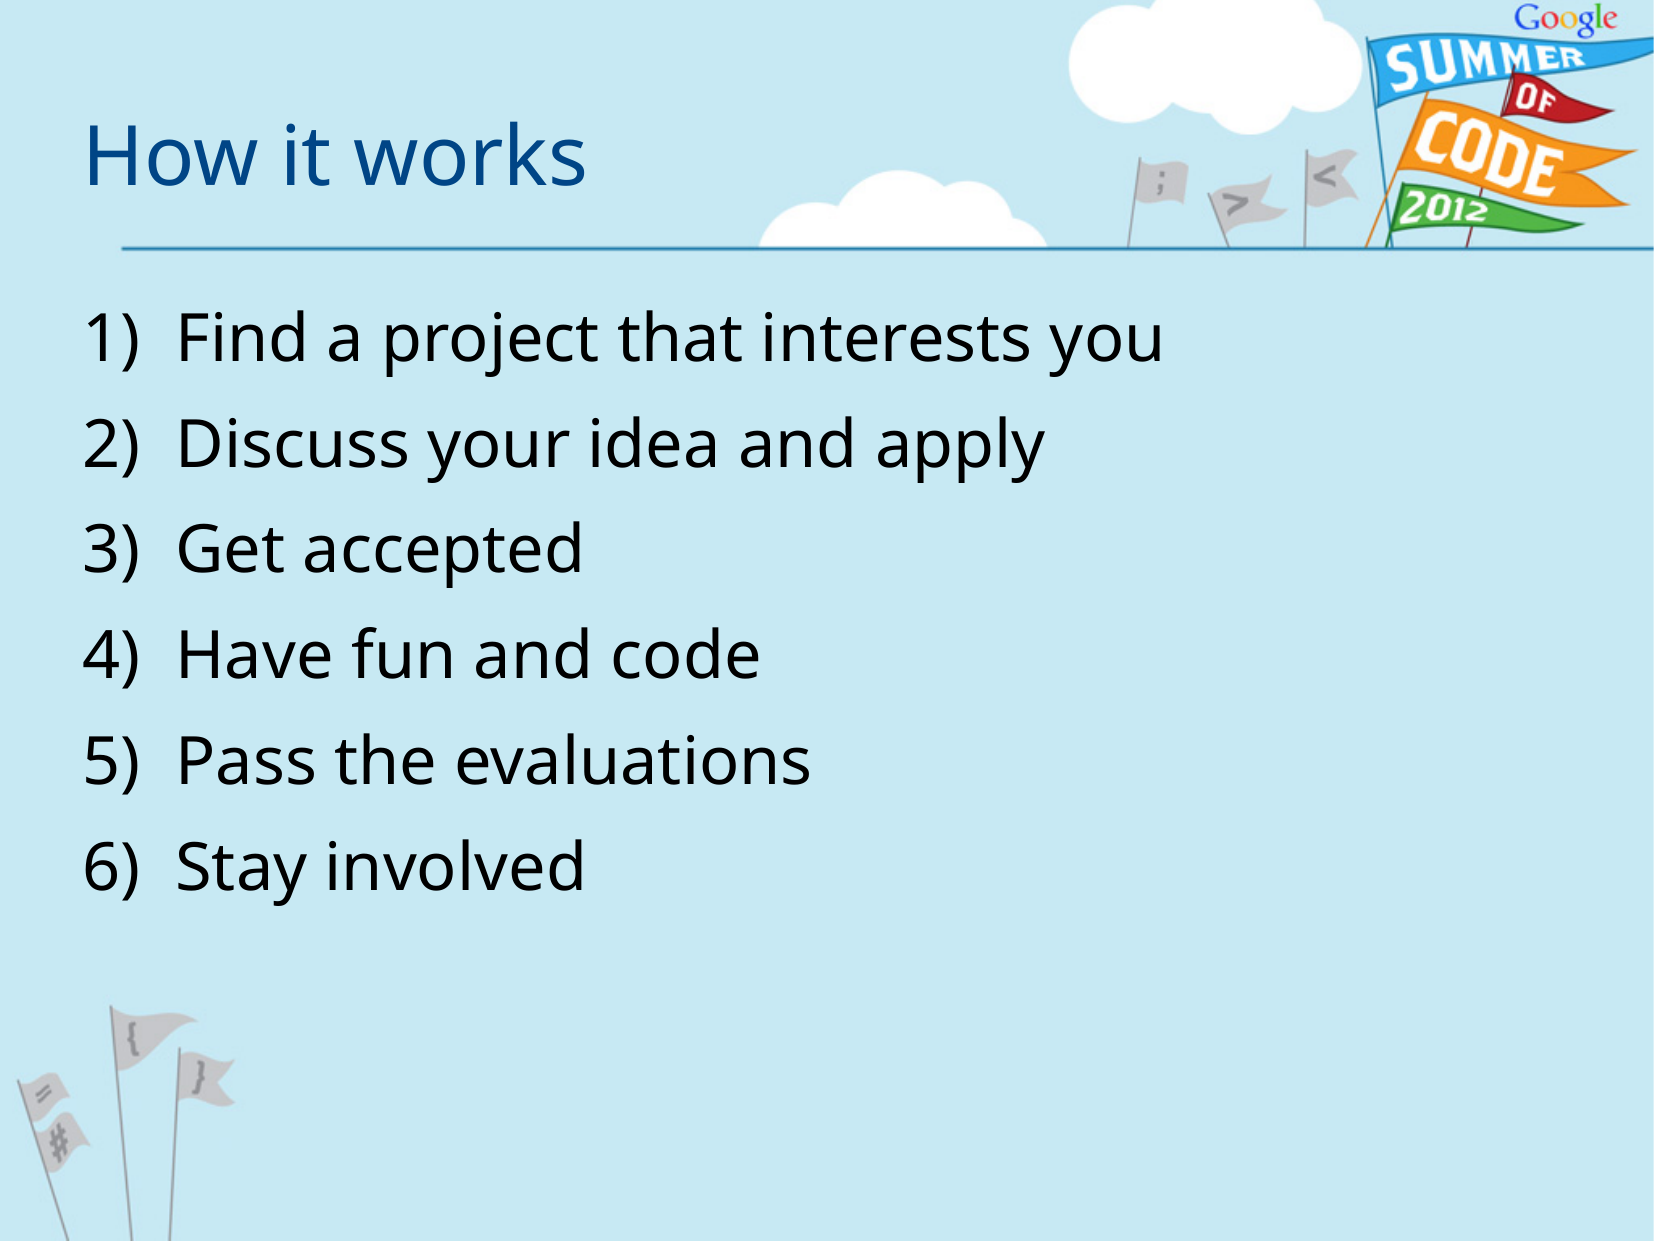

# How it works
 Find a project that interests you
 Discuss your idea and apply
 Get accepted
 Have fun and code
 Pass the evaluations
 Stay involved